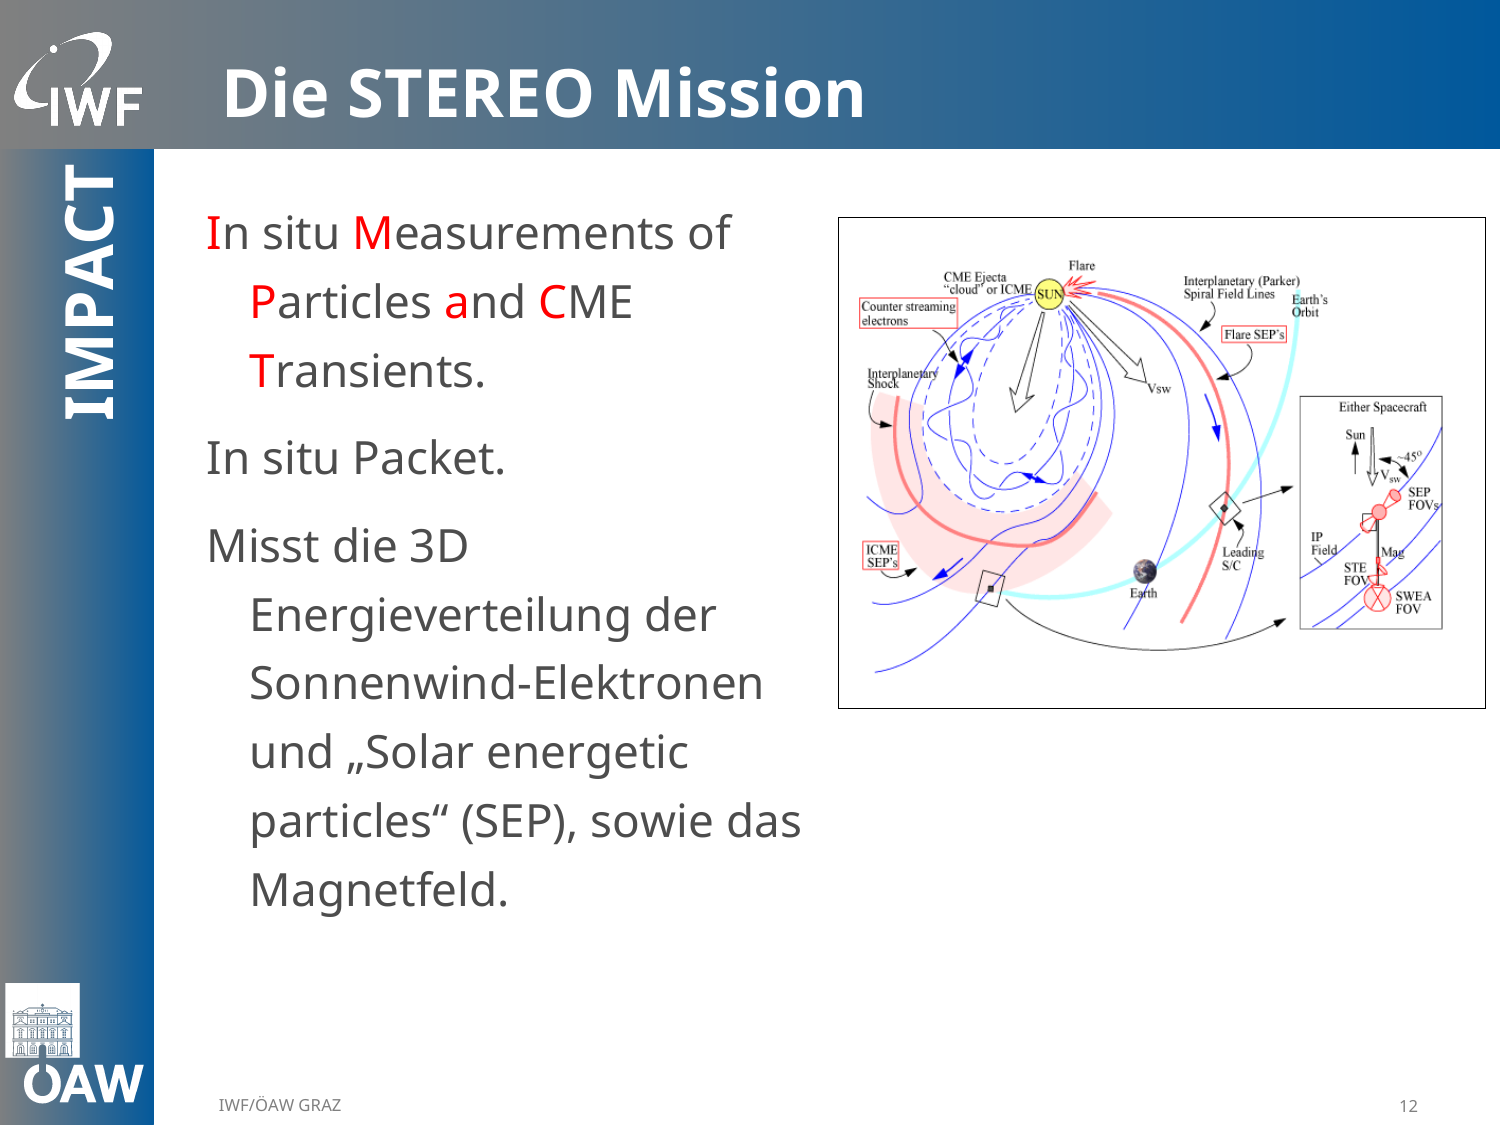

# Die STEREO Mission
In situ Measurements of Particles and CME Transients.
In situ Packet.
Misst die 3D Energieverteilung der Sonnenwind-Elektronen und „Solar energetic particles“ (SEP), sowie das Magnetfeld.
IMPACT
IWF/ÖAW GRAZ
12